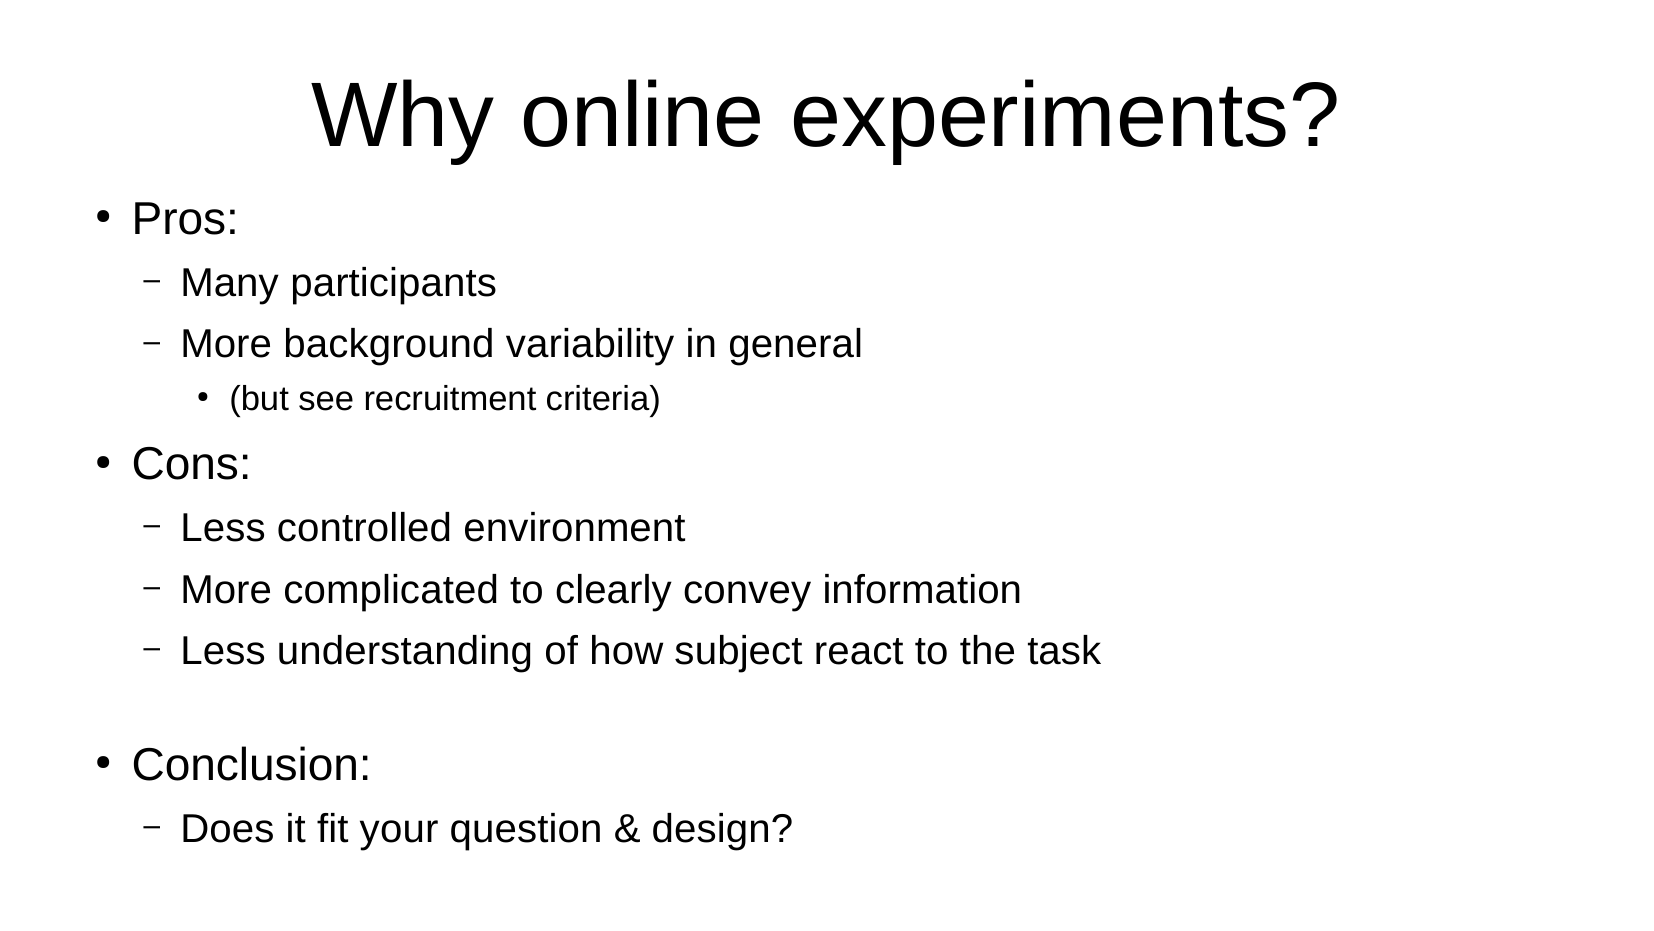

# Why online experiments?
Pros:
Many participants
More background variability in general
(but see recruitment criteria)
Cons:
Less controlled environment
More complicated to clearly convey information
Less understanding of how subject react to the task
Conclusion:
Does it fit your question & design?